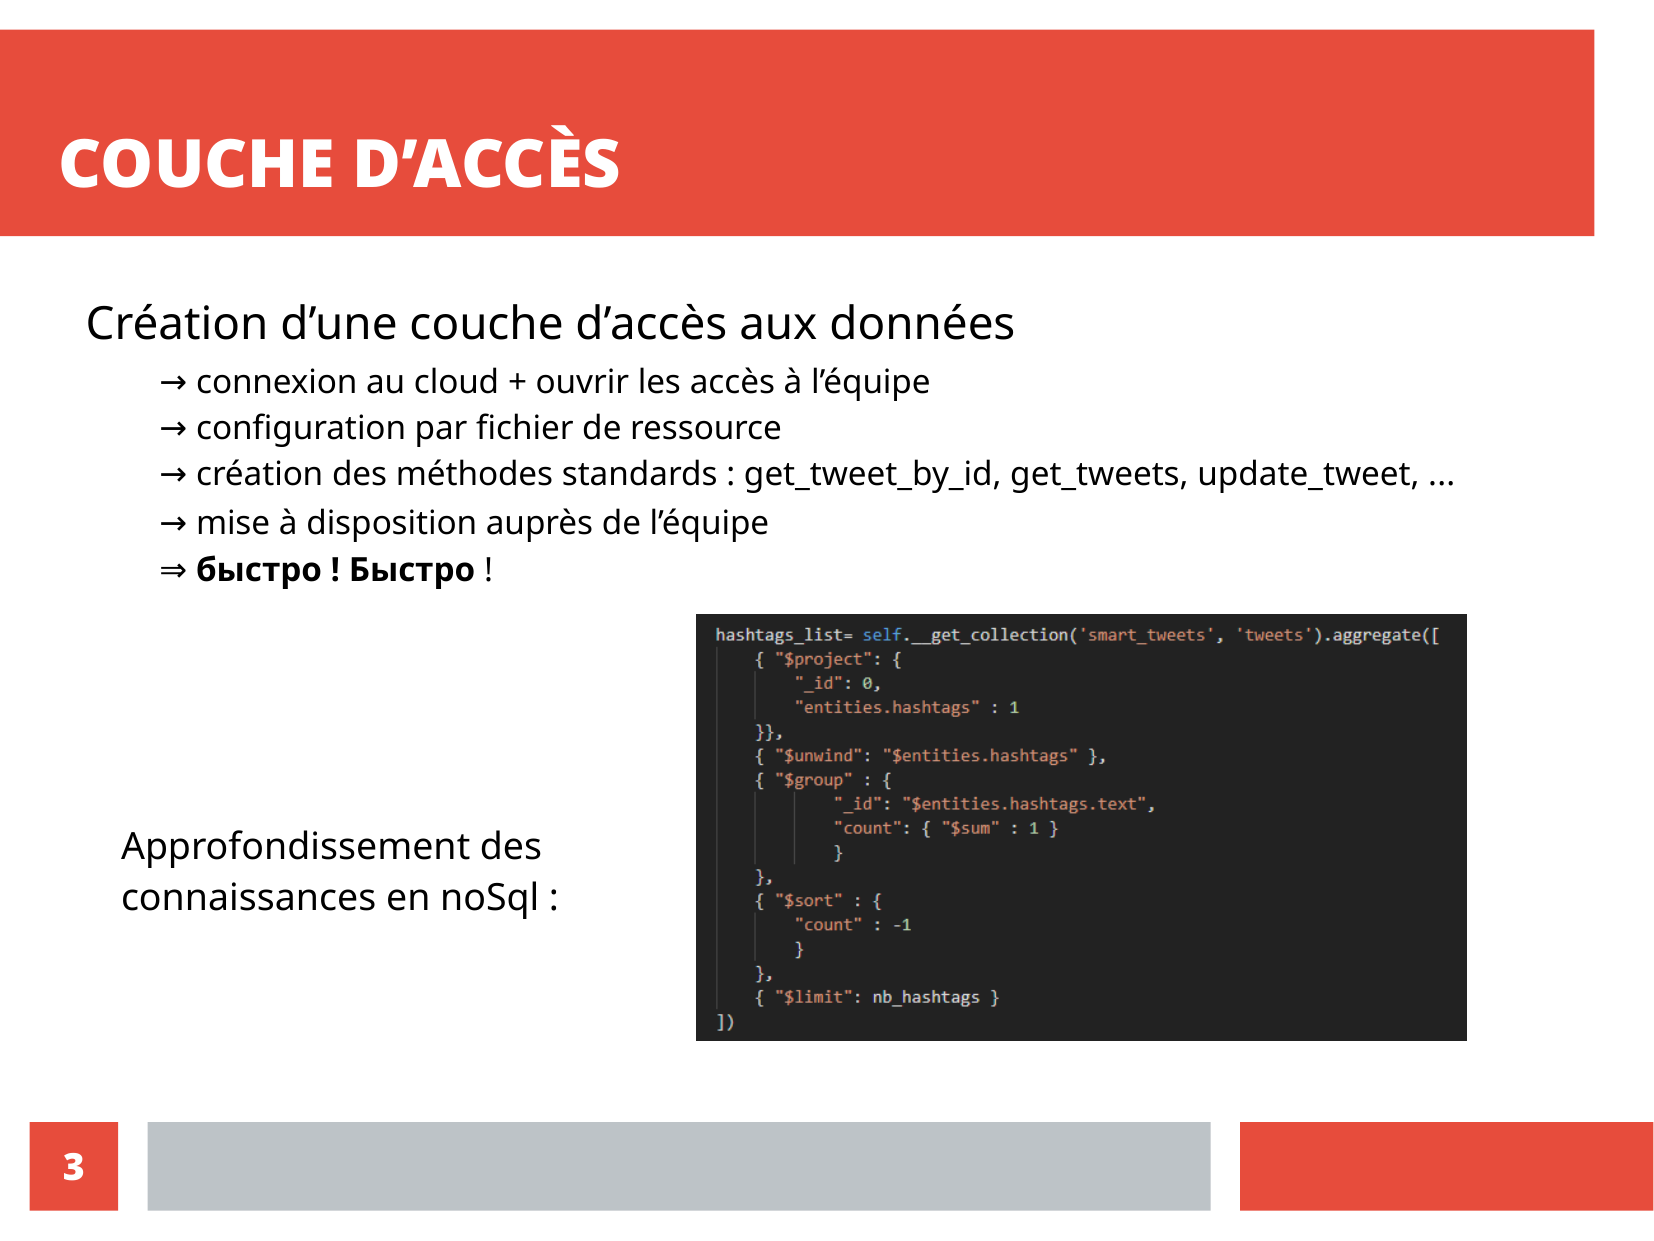

# COUCHE D’ACCÈS
Création d’une couche d’accès aux données
	→ connexion au cloud + ouvrir les accès à l’équipe
	→ configuration par fichier de ressource
	→ création des méthodes standards : get_tweet_by_id, get_tweets, update_tweet, ...
	→ mise à disposition auprès de l’équipe
	⇒ быстро ! Быстро !
Approfondissement des
connaissances en noSql :
3